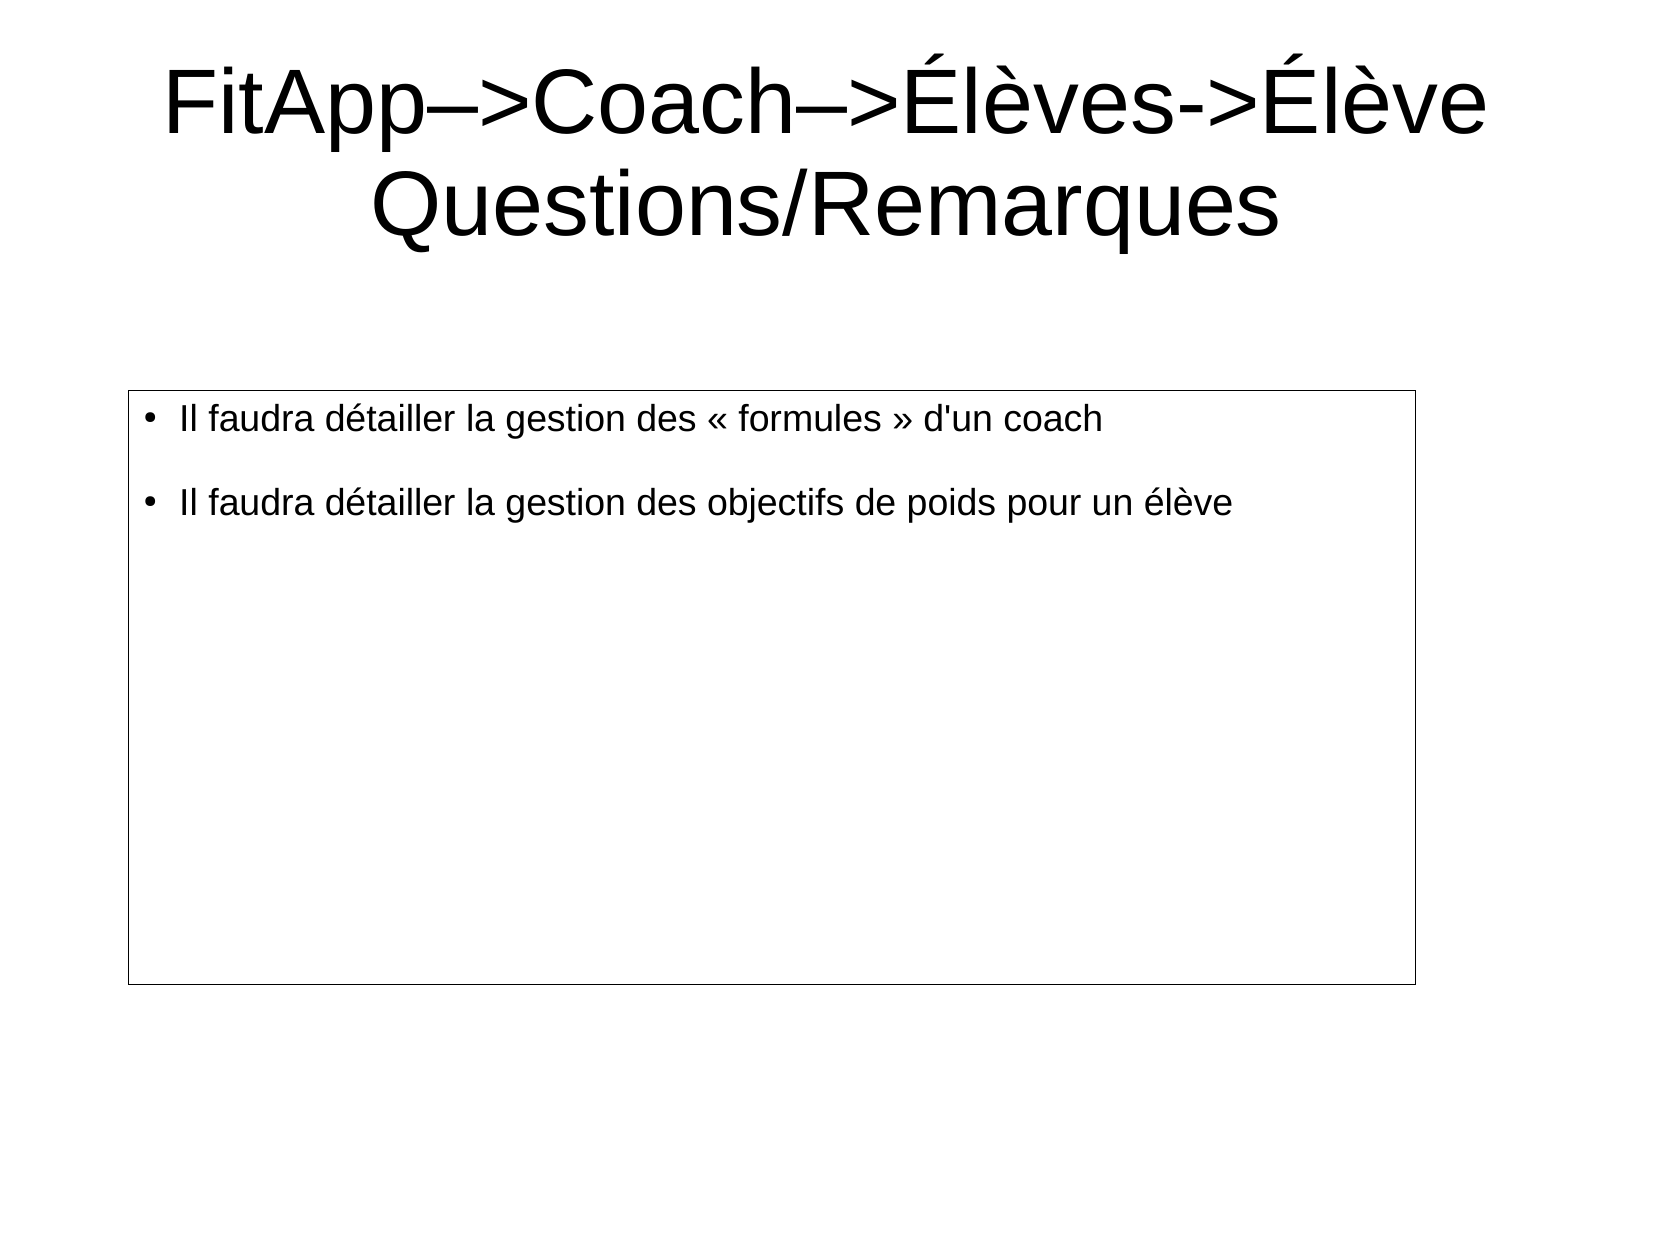

# FitApp–>Coach–>Élèves->Élève Questions/Remarques
Il faudra détailler la gestion des « formules » d'un coach
Il faudra détailler la gestion des objectifs de poids pour un élève